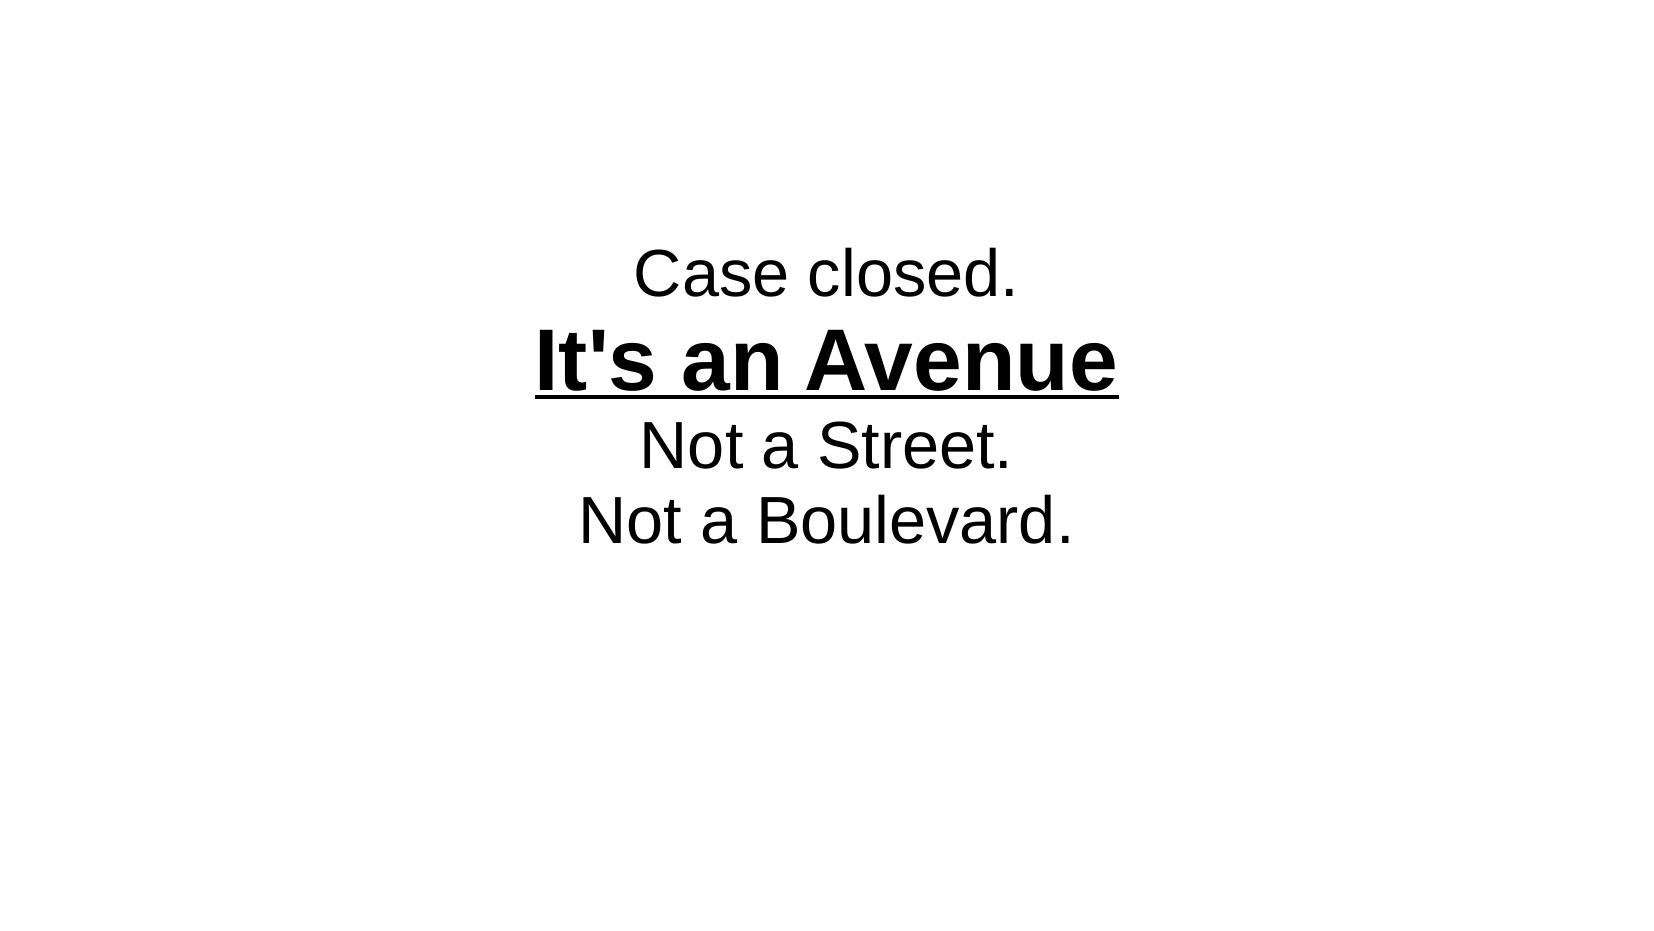

# Case closed.
It's an Avenue
Not a Street.
Not a Boulevard.